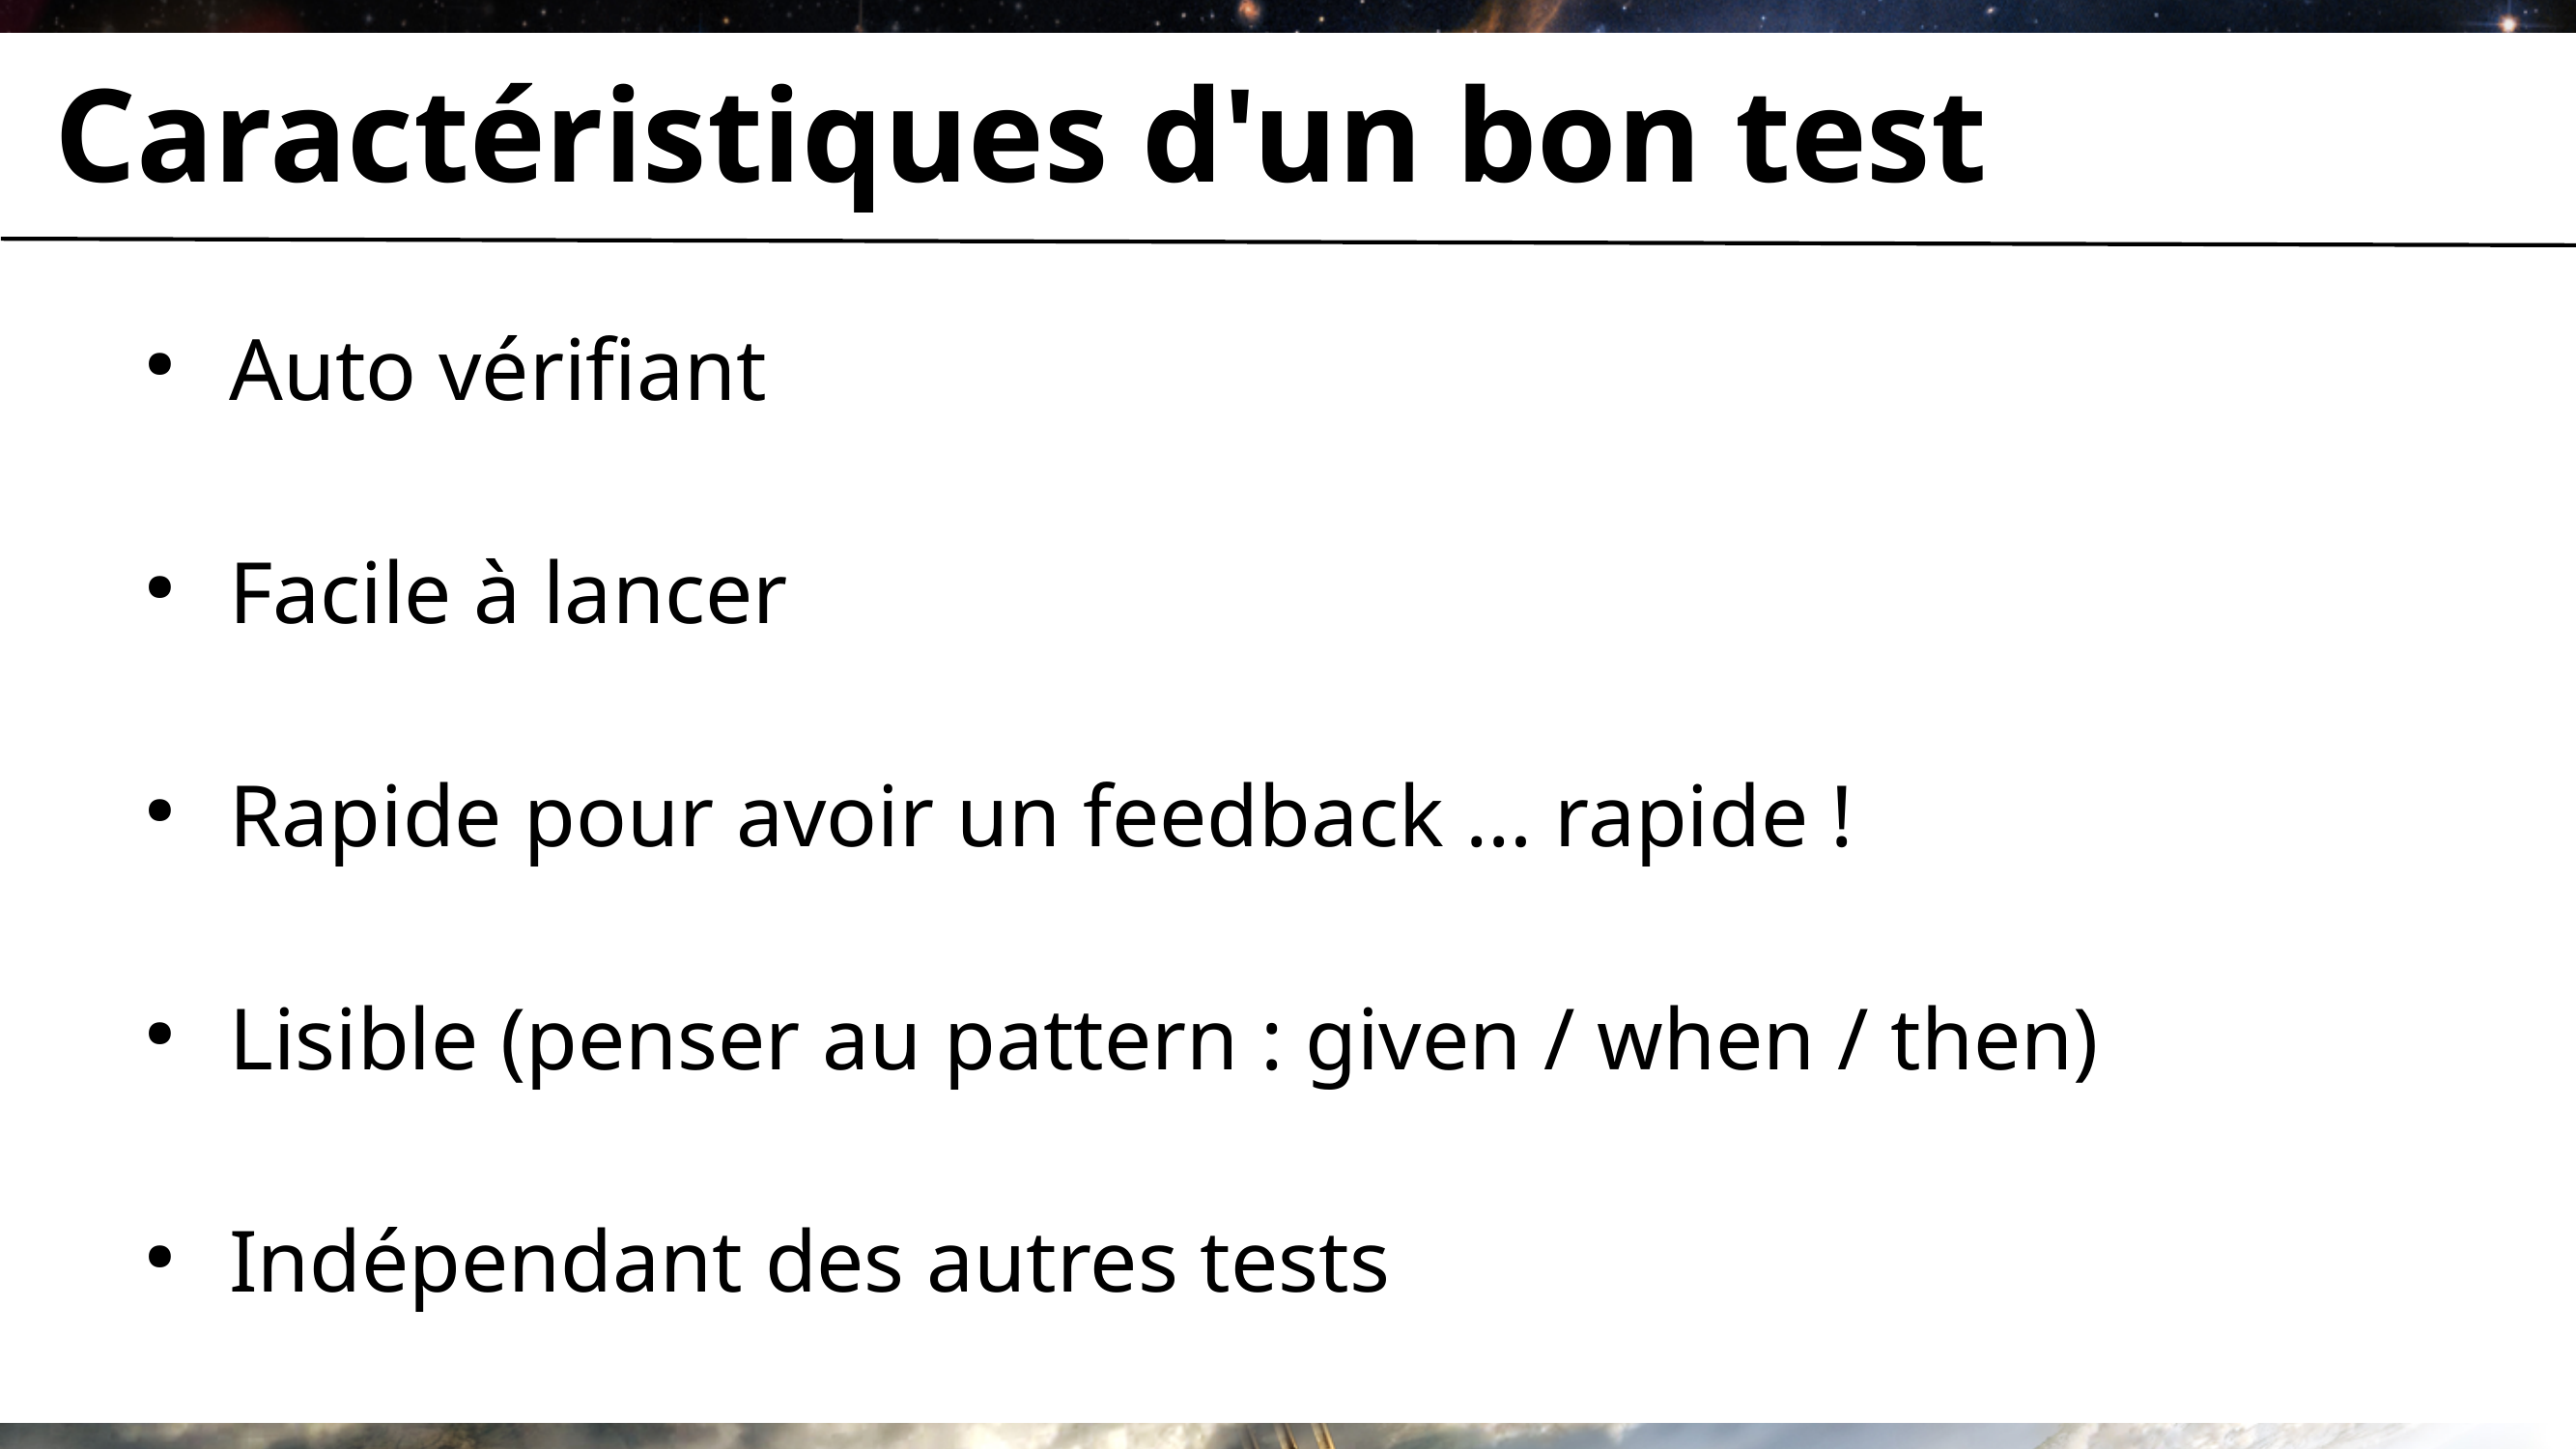

# Caractéristiques d'un bon test
Auto vérifiant
Facile à lancer
Rapide pour avoir un feedback … rapide !
Lisible (penser au pattern : given / when / then)
Indépendant des autres tests